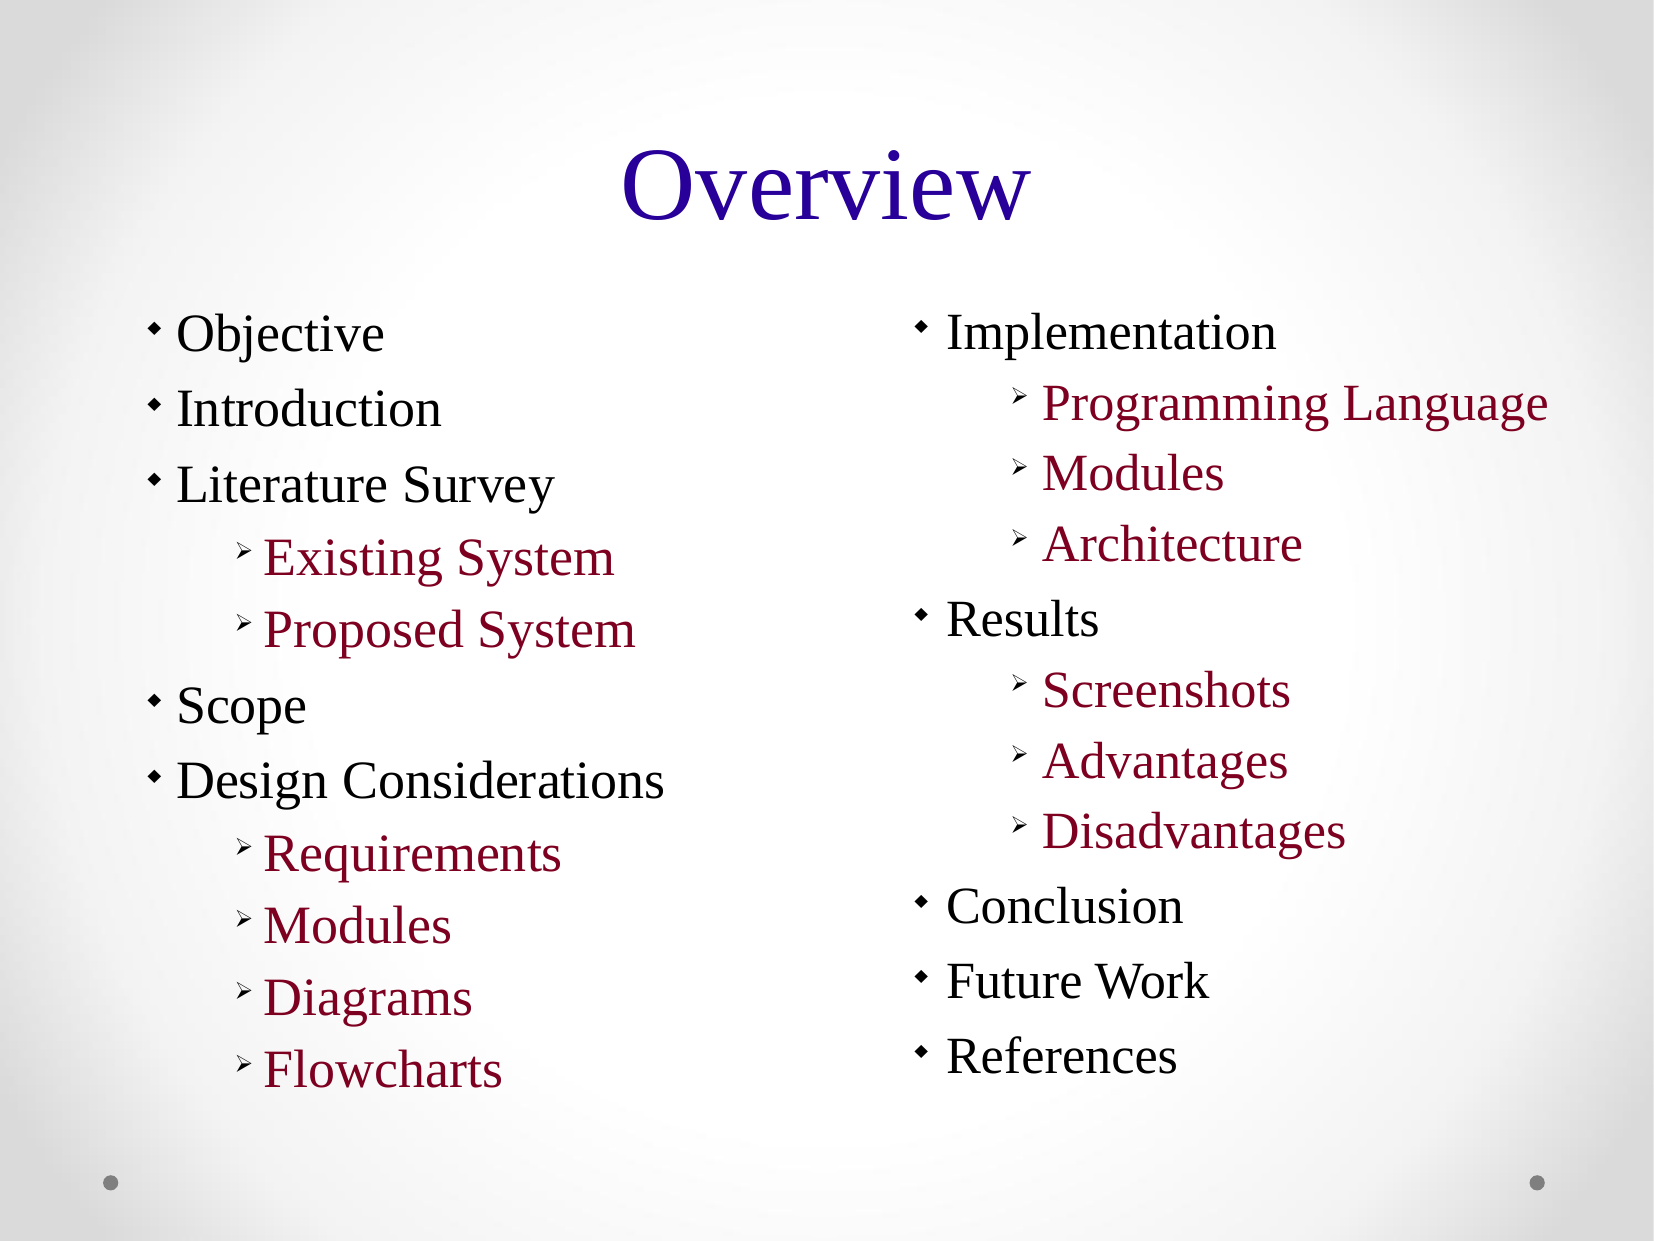

# Overview
Objective
Introduction
Literature Survey
Existing System
Proposed System
Scope
Design Considerations
Requirements
Modules
Diagrams
Flowcharts
Implementation
Programming Language
Modules
Architecture
Results
Screenshots
Advantages
Disadvantages
Conclusion
Future Work
References